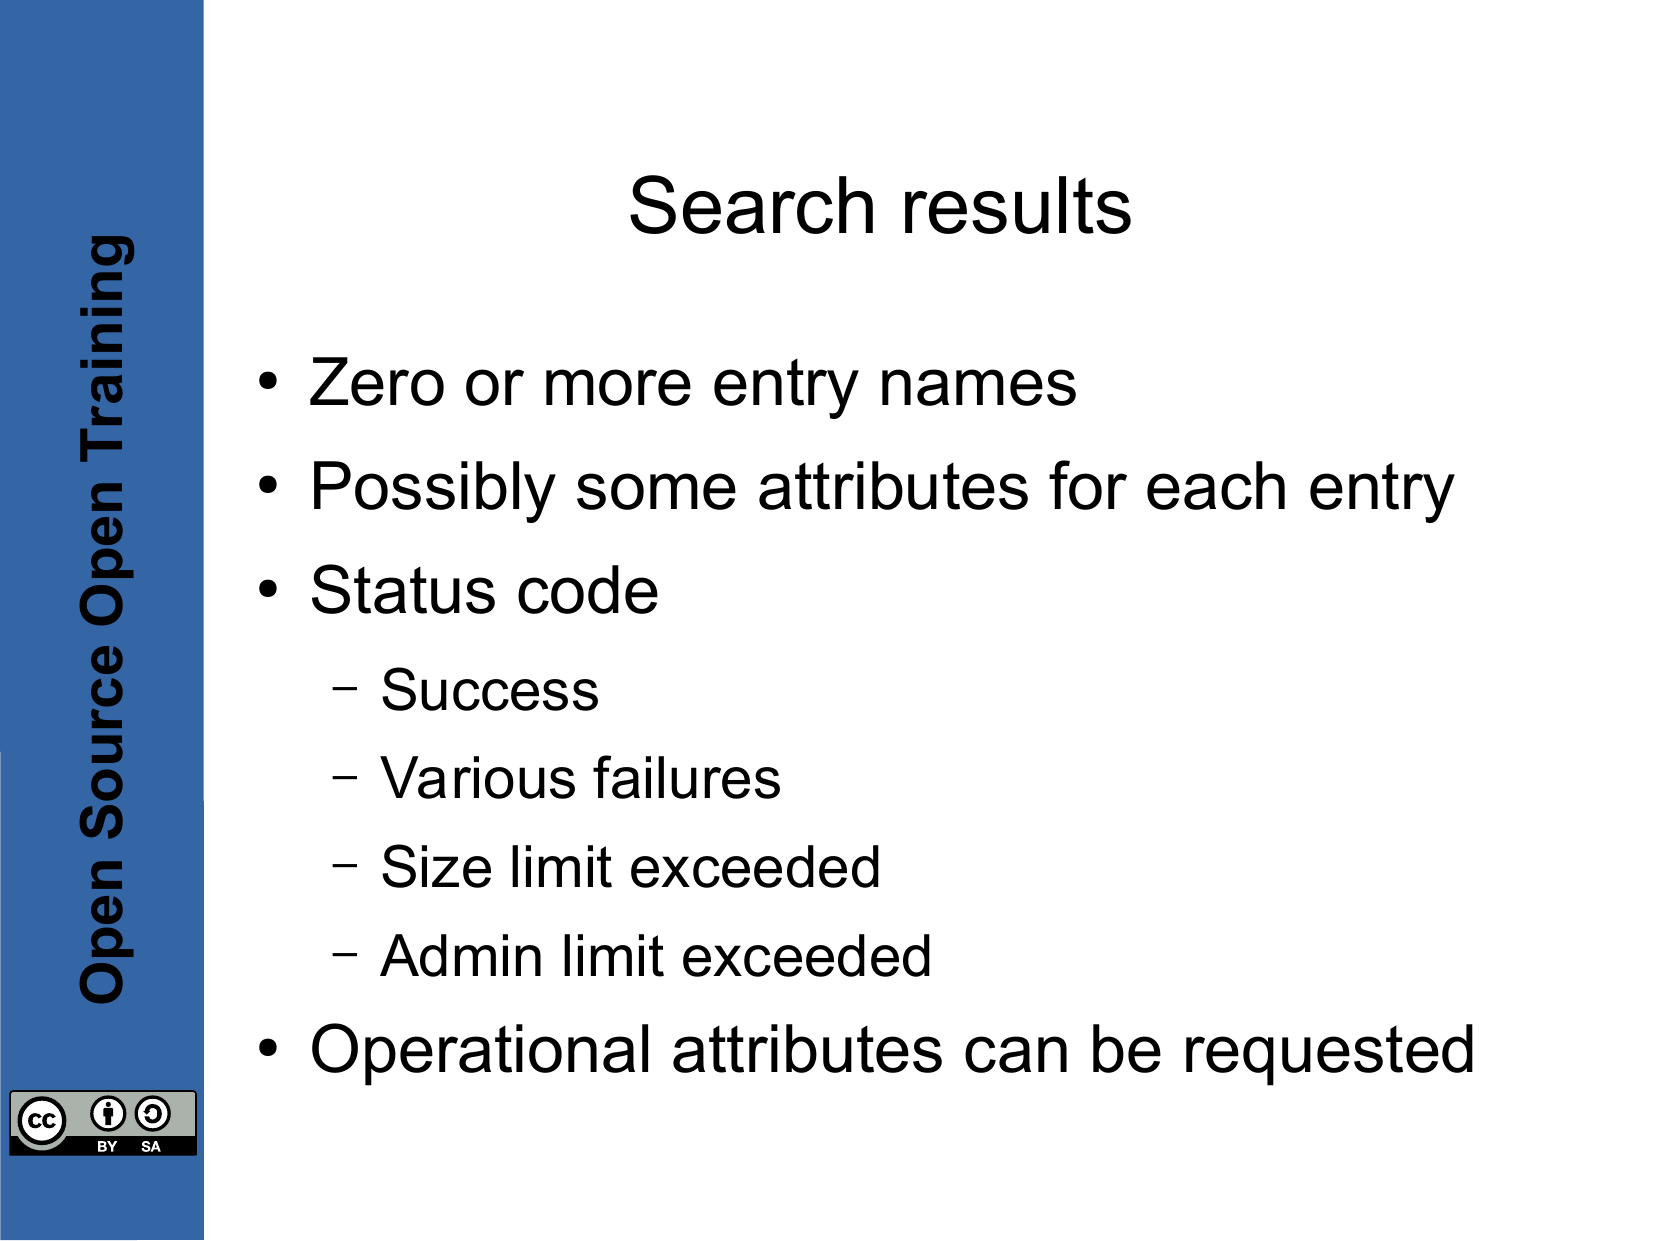

# Search results
Zero or more entry names
Possibly some attributes for each entry
Status code
Success
Various failures
Size limit exceeded
Admin limit exceeded
Operational attributes can be requested